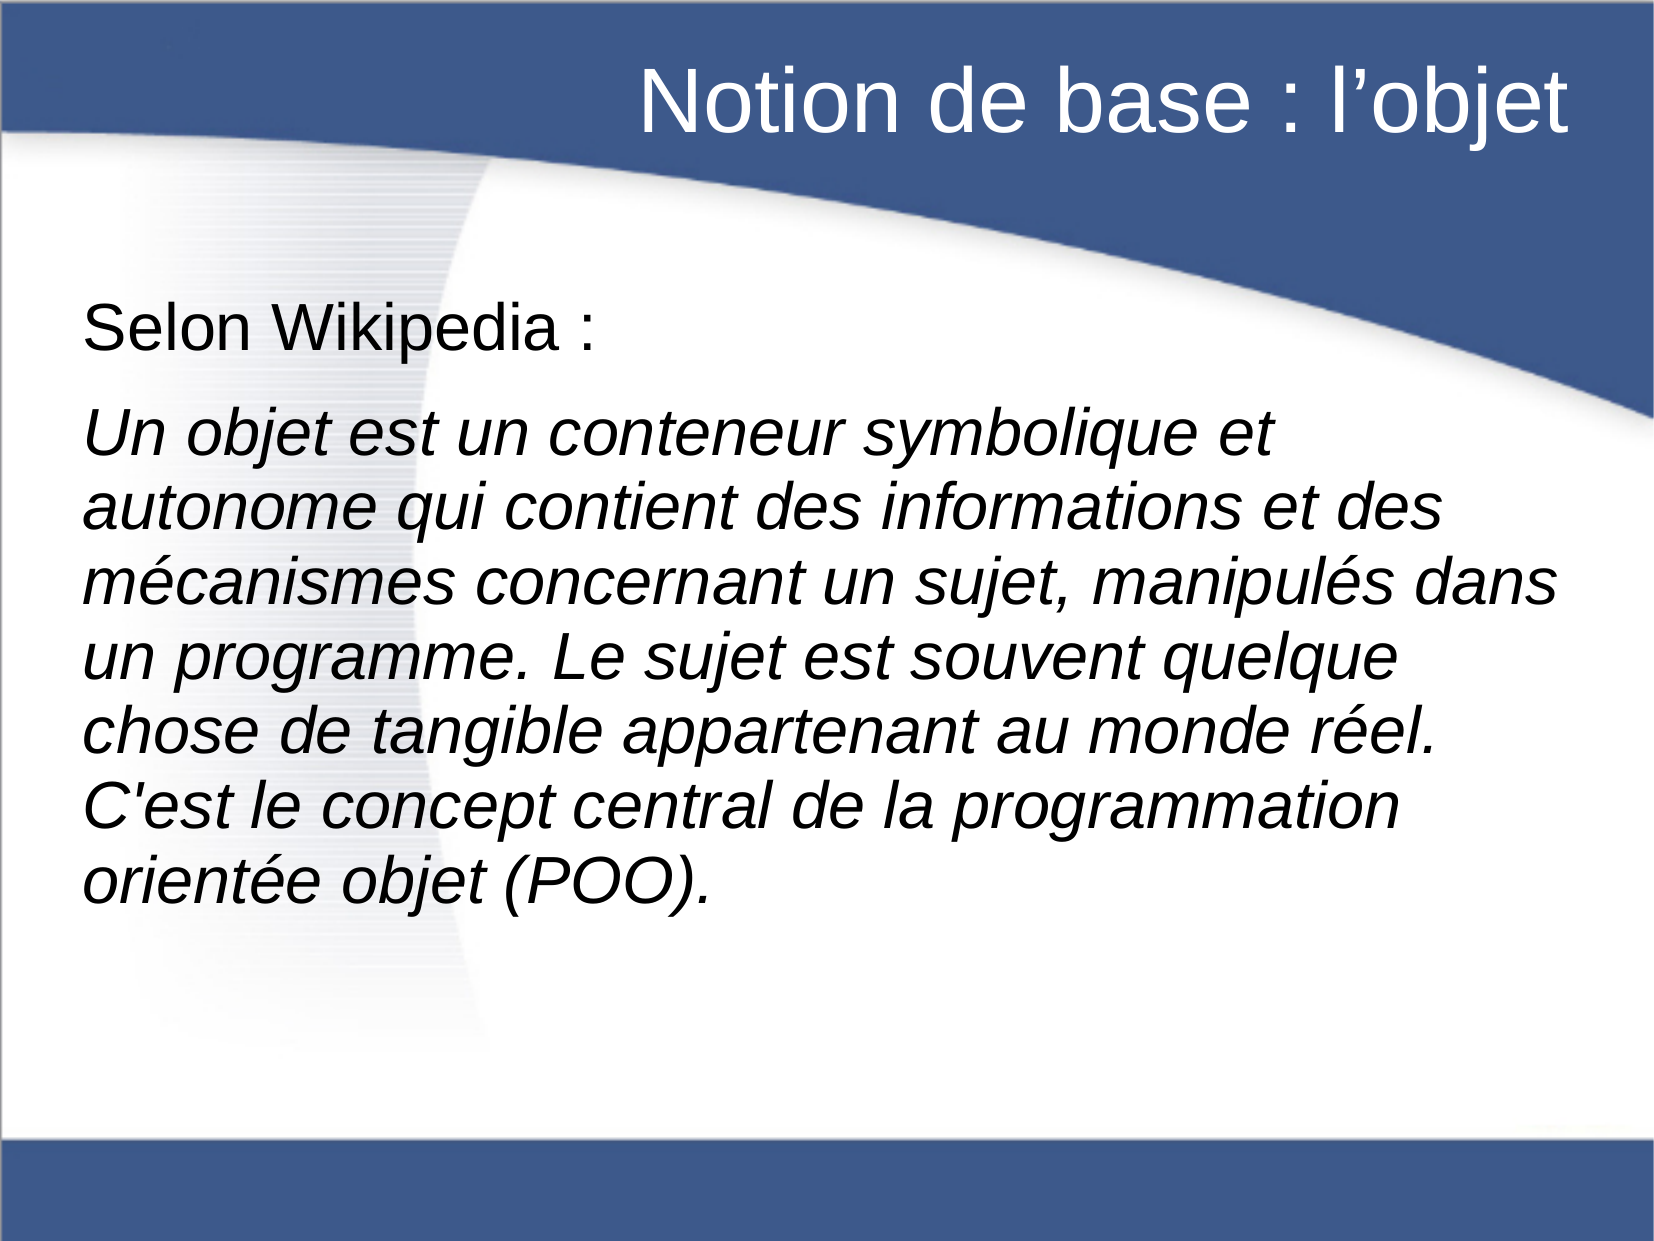

# Notion de base : l’objet
Selon Wikipedia :
Un objet est un conteneur symbolique et autonome qui contient des informations et des mécanismes concernant un sujet, manipulés dans un programme. Le sujet est souvent quelque chose de tangible appartenant au monde réel. C'est le concept central de la programmation orientée objet (POO).